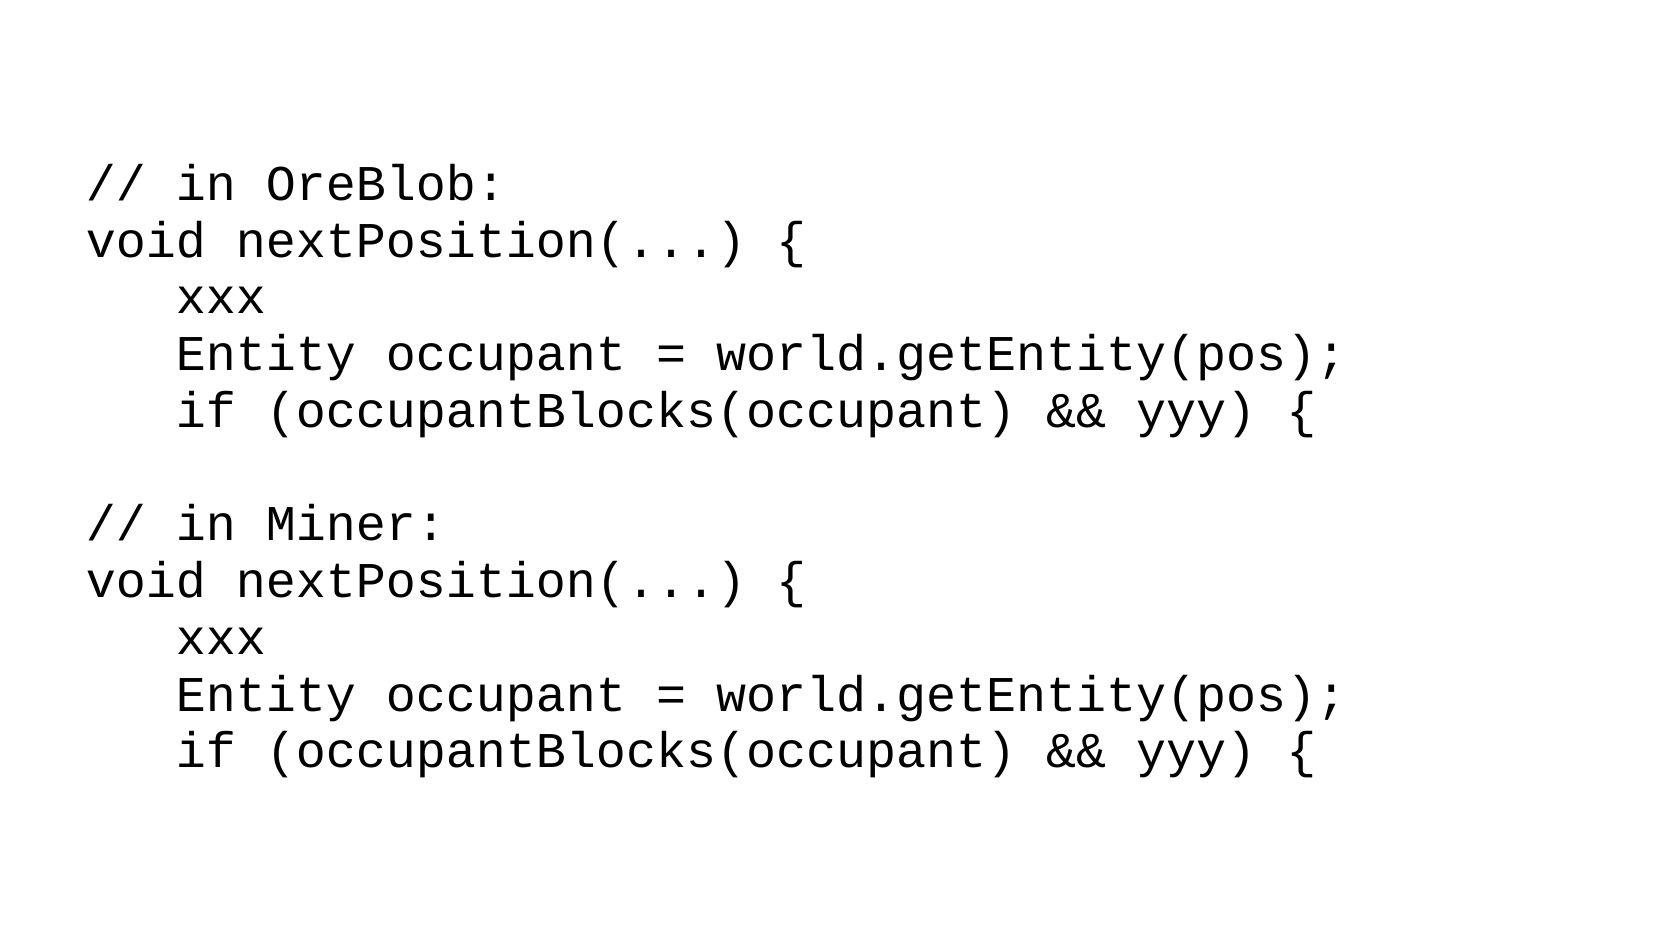

# // in OreBlob: void nextPosition(...) { xxx Entity occupant = world.getEntity(pos); if (occupantBlocks(occupant) && yyy) { // in Miner: void nextPosition(...) { xxx Entity occupant = world.getEntity(pos); if (occupantBlocks(occupant) && yyy) {